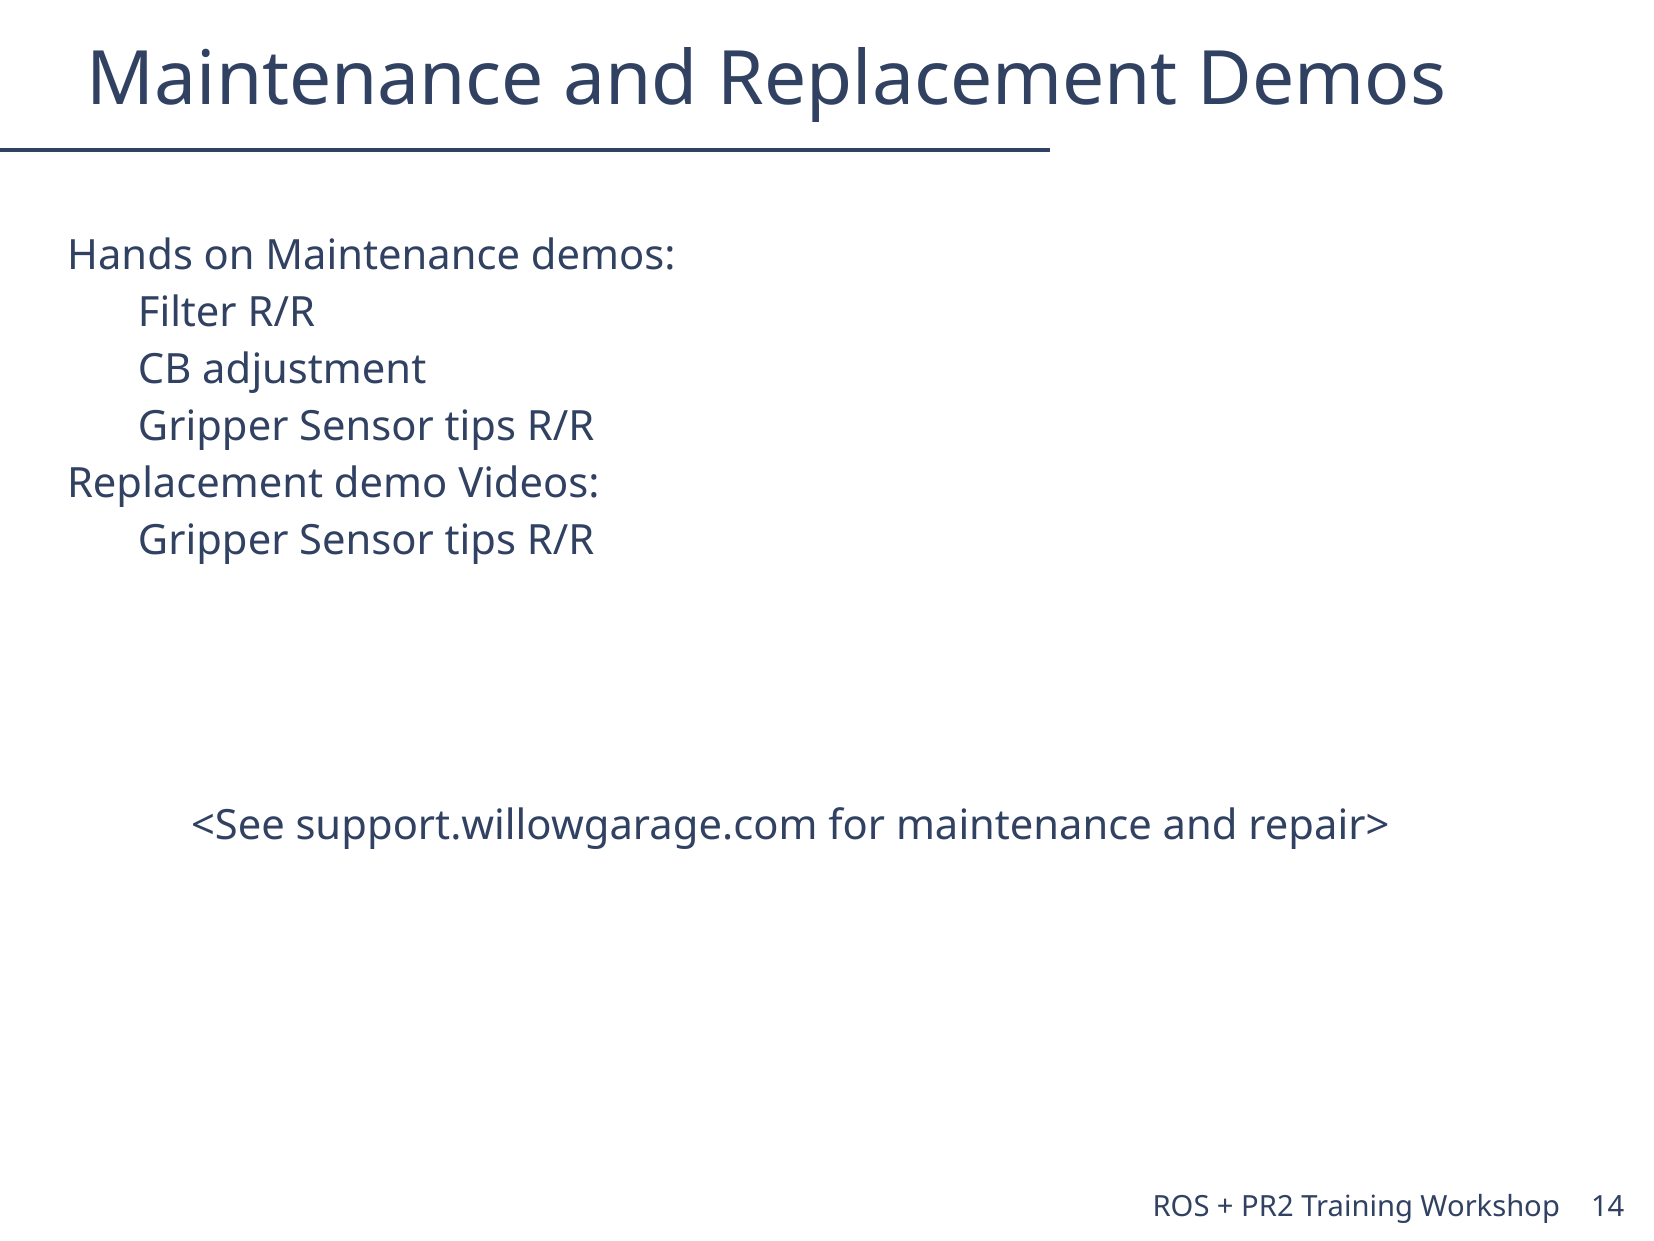

# Maintenance and Replacement Demos
Hands on Maintenance demos:
Filter R/R
CB adjustment
Gripper Sensor tips R/R
Replacement demo Videos:
Gripper Sensor tips R/R
<See support.willowgarage.com for maintenance and repair>